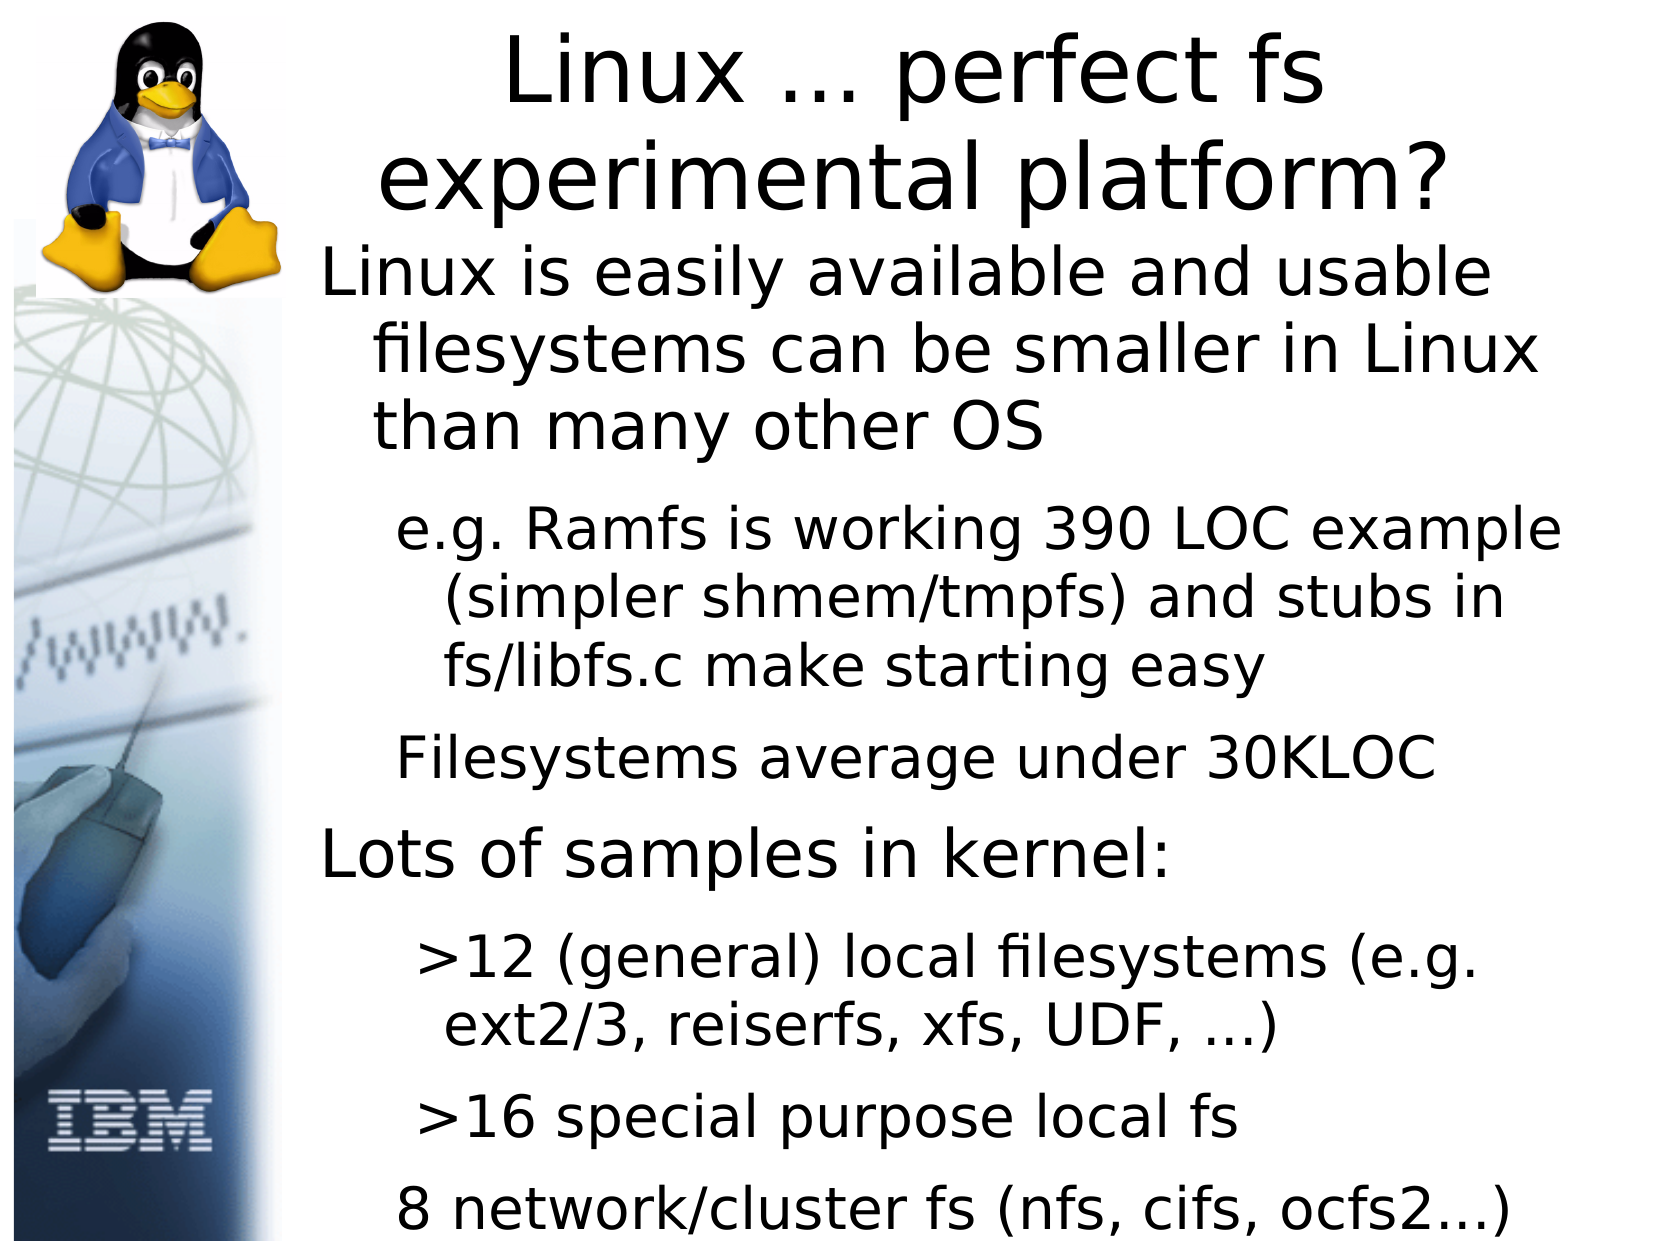

# Linux ... perfect fs experimental platform?
Linux is easily available and usable filesystems can be smaller in Linux than many other OS
e.g. Ramfs is working 390 LOC example (simpler shmem/tmpfs) and stubs in fs/libfs.c make starting easy
Filesystems average under 30KLOC
Lots of samples in kernel:
 >12 (general) local filesystems (e.g. ext2/3, reiserfs, xfs, UDF, ...)
 >16 special purpose local fs
8 network/cluster fs (nfs, cifs, ocfs2...)